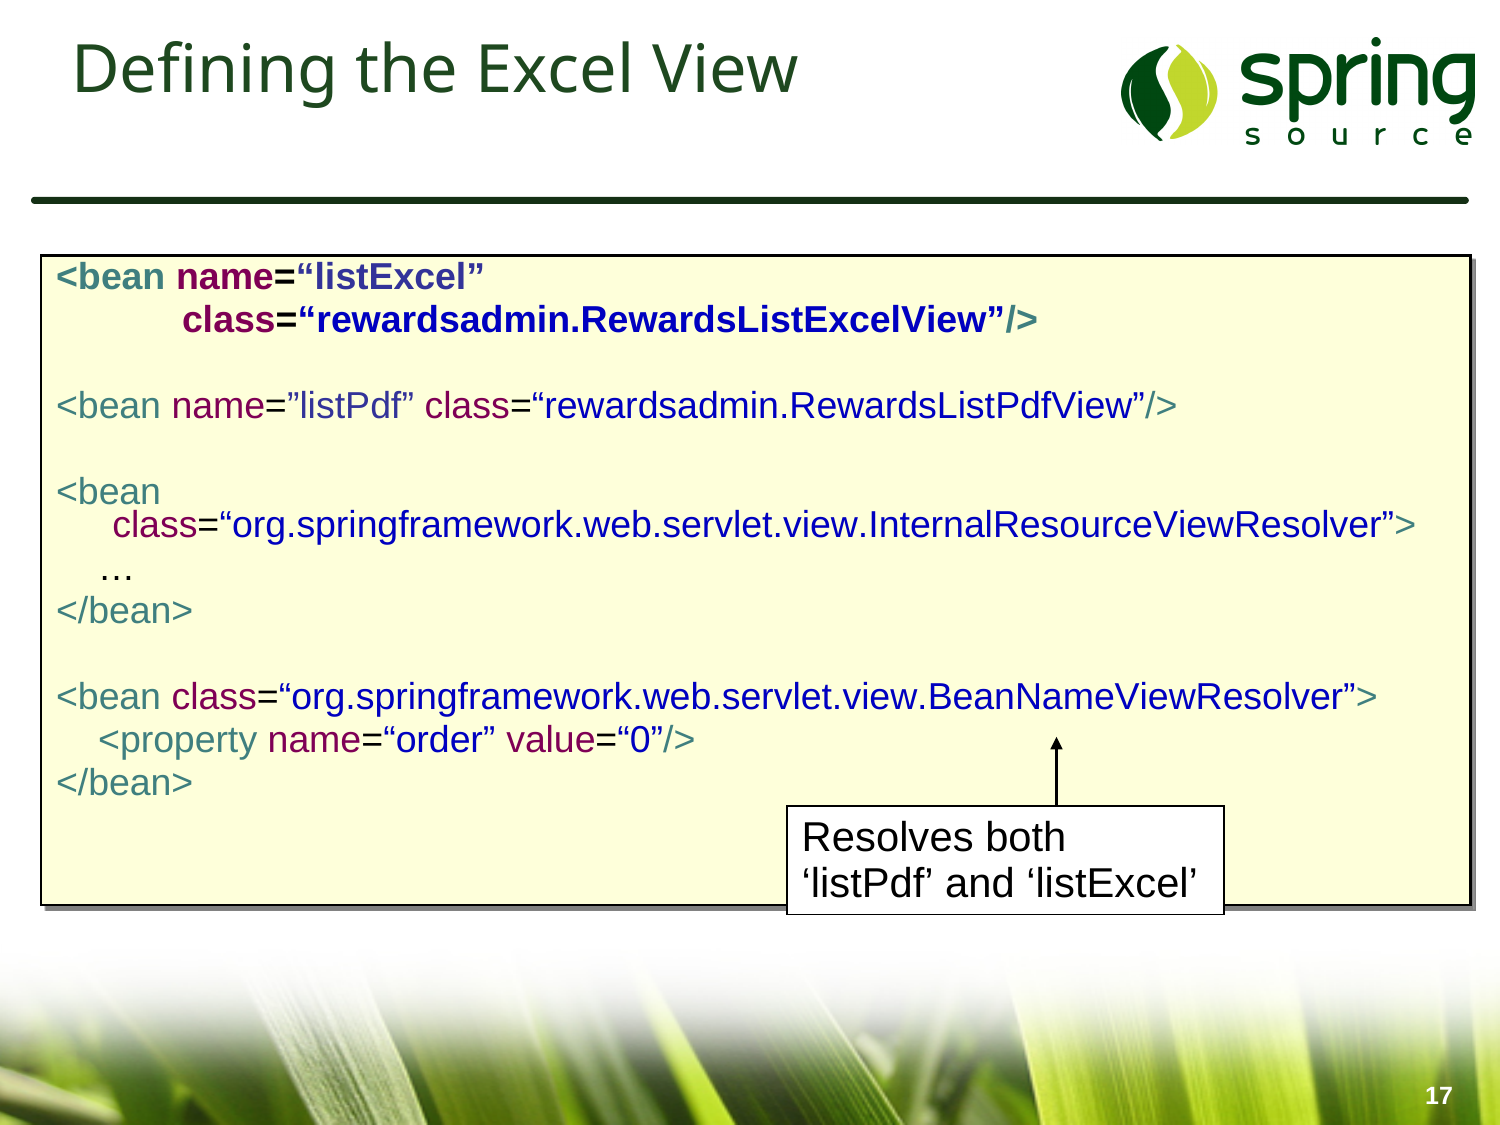

# Defining the Excel View
<bean name=“listExcel”
 class=“rewardsadmin.RewardsListExcelView”/>
<bean name=”listPdf” class=“rewardsadmin.RewardsListPdfView”/>
<bean class=“org.springframework.web.servlet.view.InternalResourceViewResolver”>
 …
</bean>
<bean class=“org.springframework.web.servlet.view.BeanNameViewResolver”>
 <property name=“order” value=“0”/>
</bean>
Resolves both ‘listPdf’ and ‘listExcel’